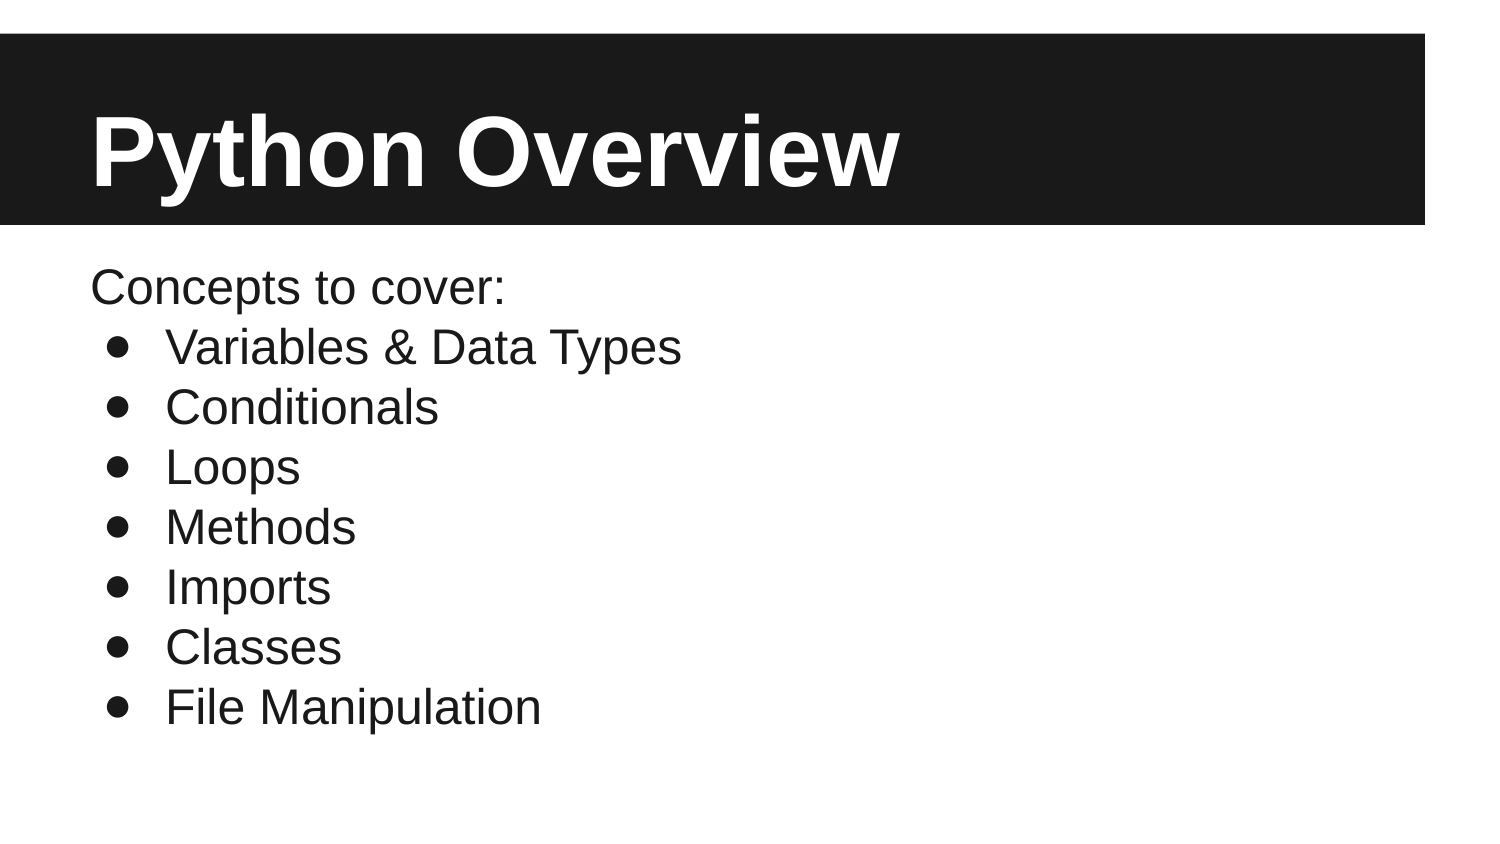

# Python Overview
Concepts to cover:
Variables & Data Types
Conditionals
Loops
Methods
Imports
Classes
File Manipulation